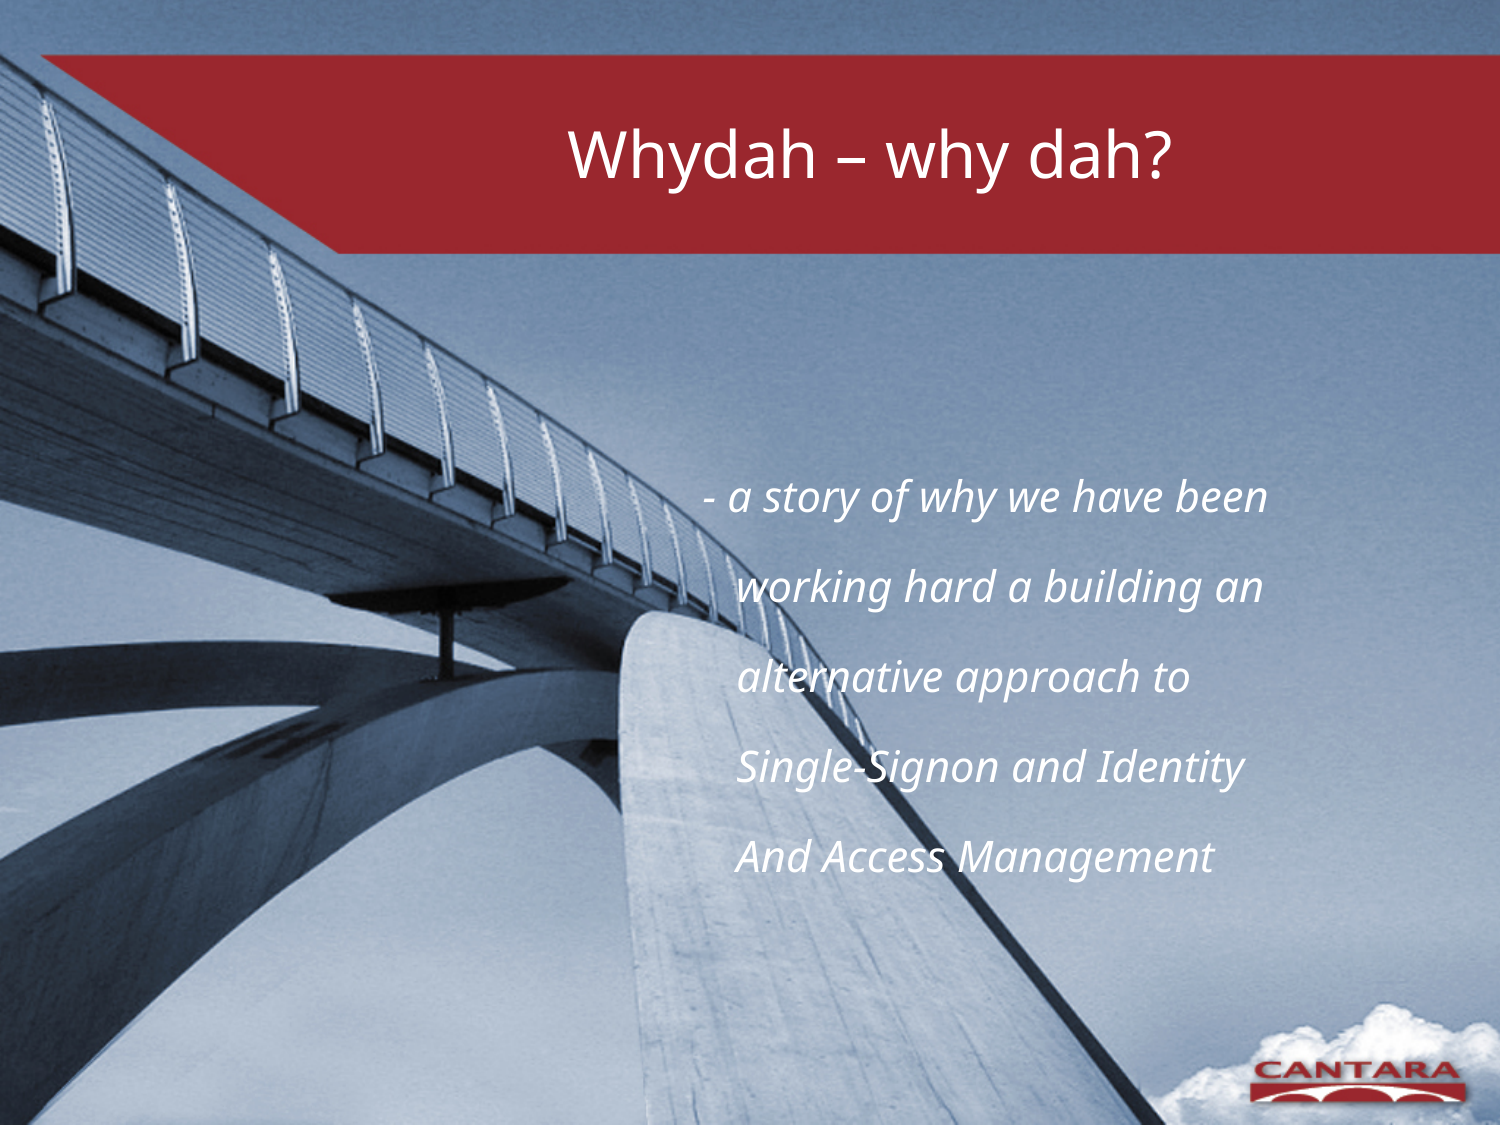

Whydah – why dah?
 - a story of why we have been
 working hard a building an
 alternative approach to
 Single-Signon and Identity
 And Access Management